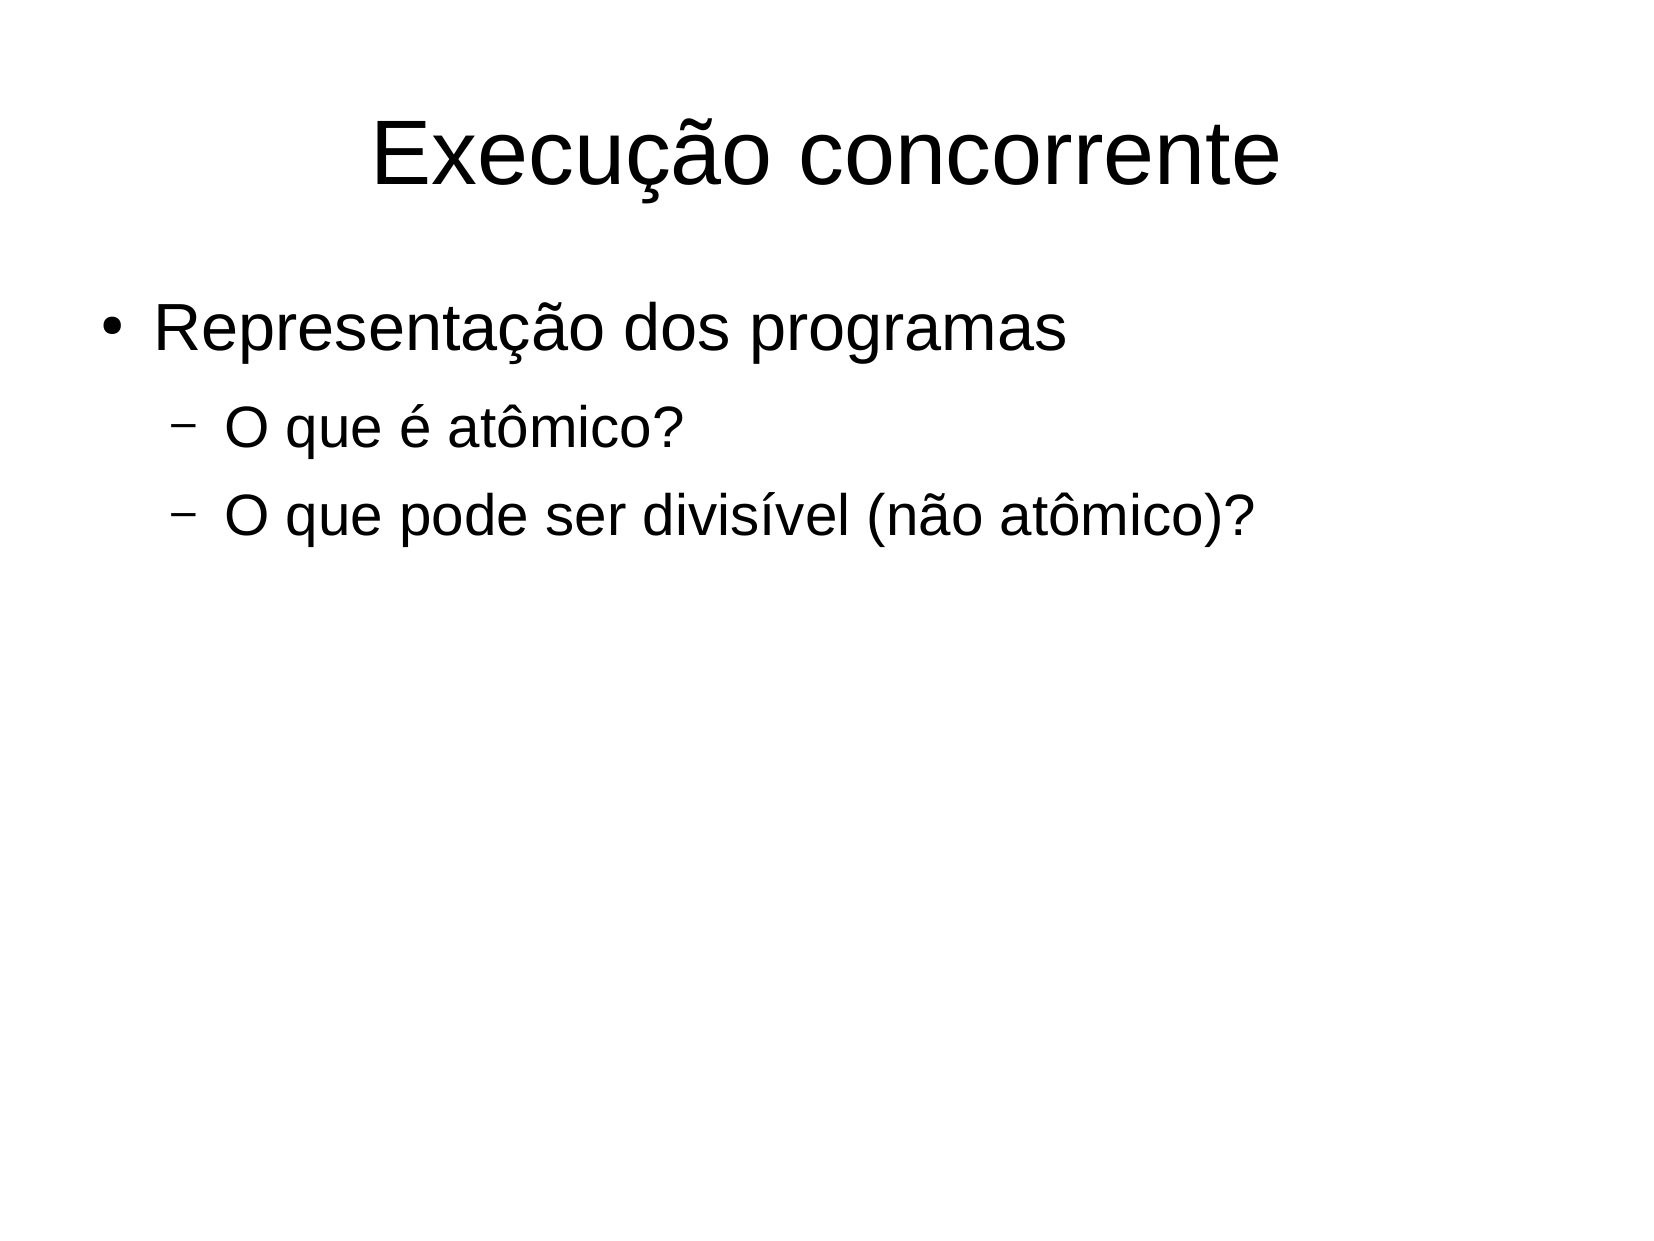

# Execução concorrente
Representação dos programas
O que é atômico?
O que pode ser divisível (não atômico)?